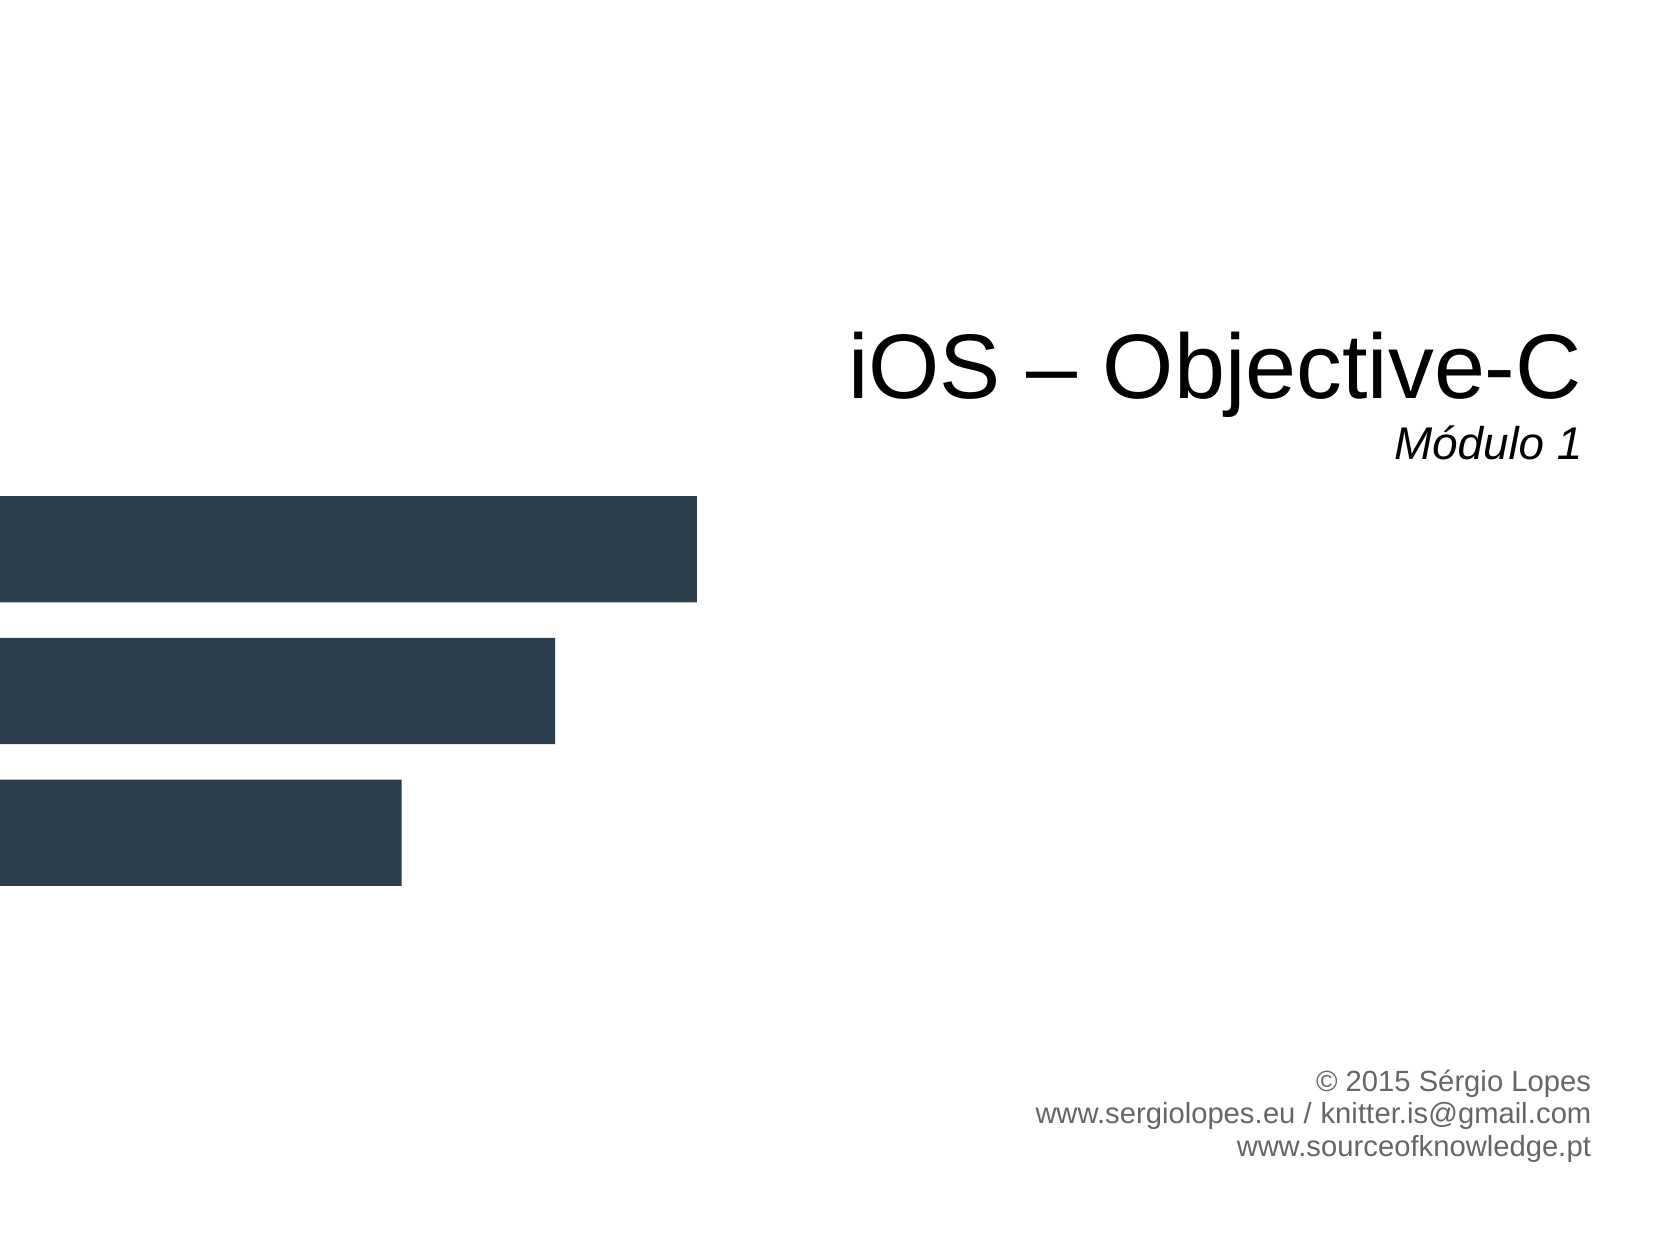

# iOS – Objective-C Módulo 1
© 2015 Sérgio Lopes
www.sergiolopes.eu / knitter.is@gmail.com
www.sourceofknowledge.pt